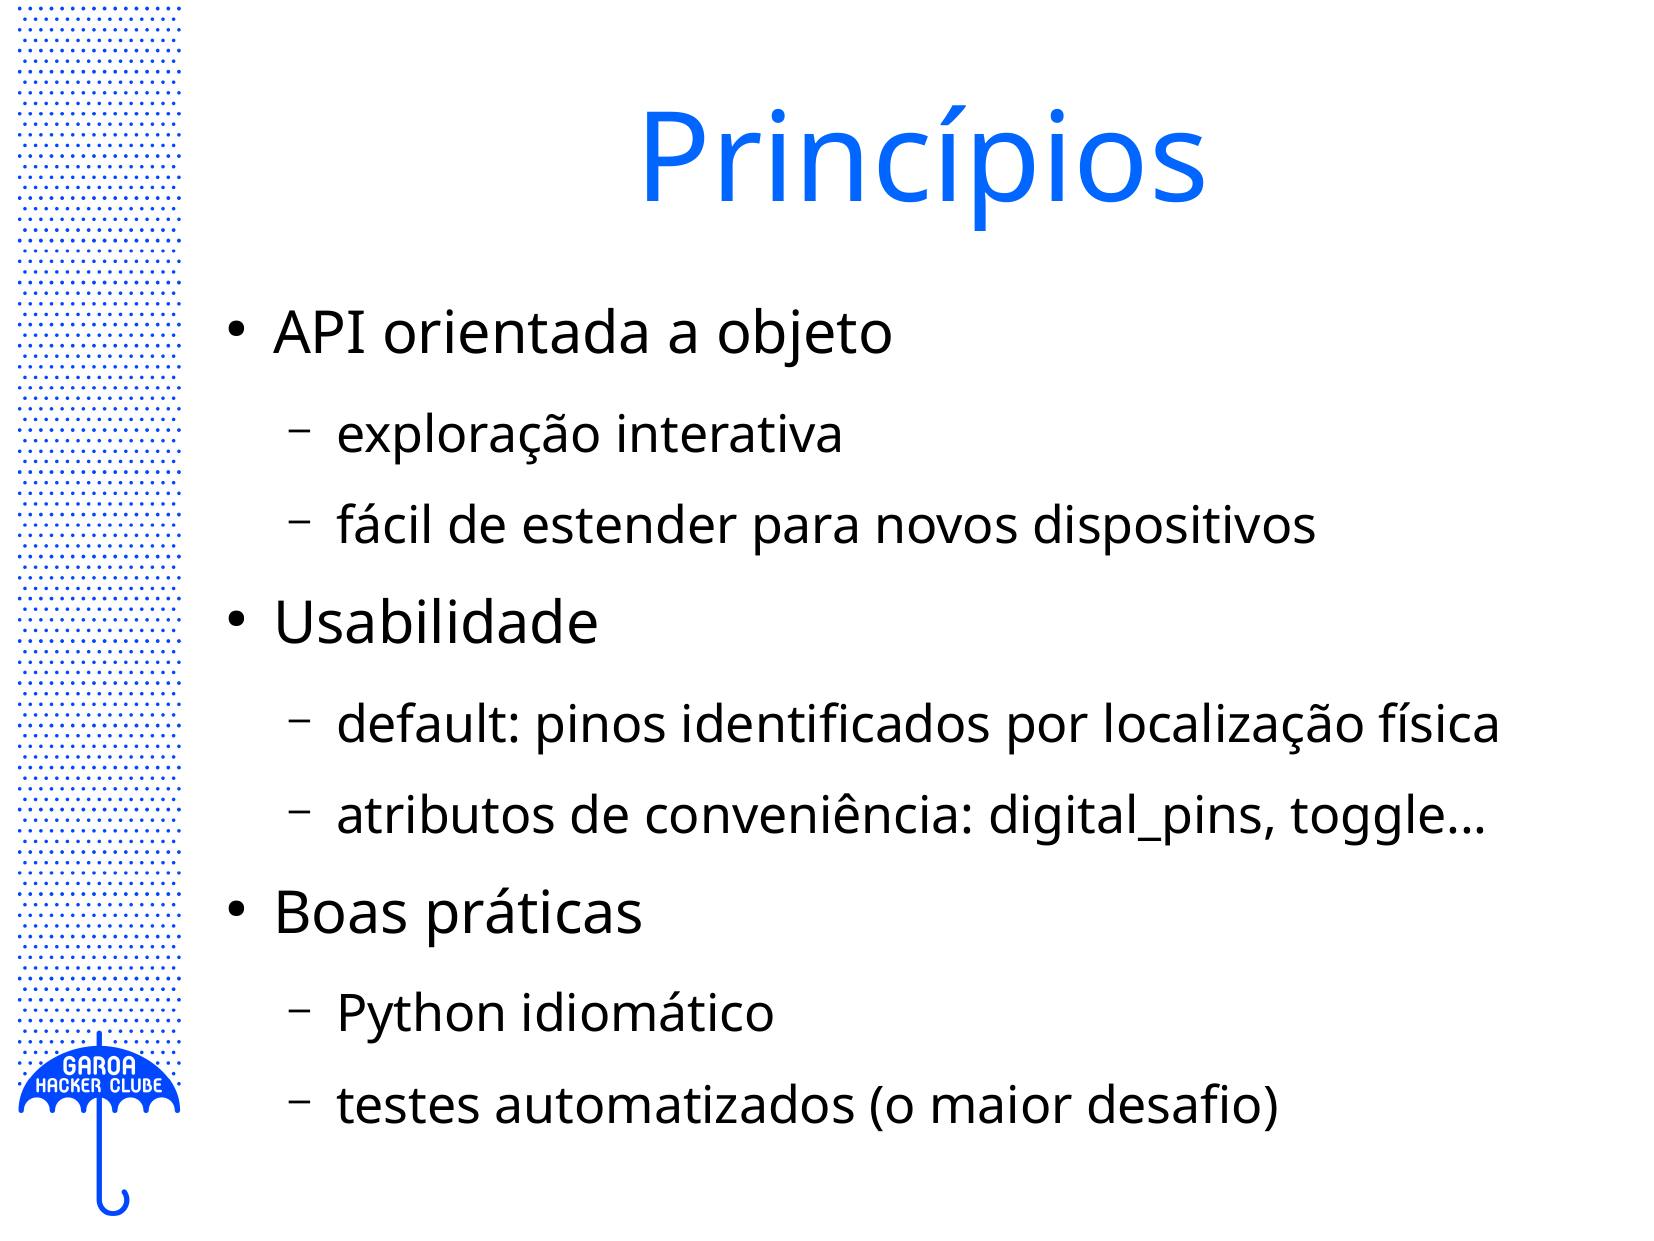

# Princípios
API orientada a objeto
exploração interativa
fácil de estender para novos dispositivos
Usabilidade
default: pinos identificados por localização física
atributos de conveniência: digital_pins, toggle...
Boas práticas
Python idiomático
testes automatizados (o maior desafio)